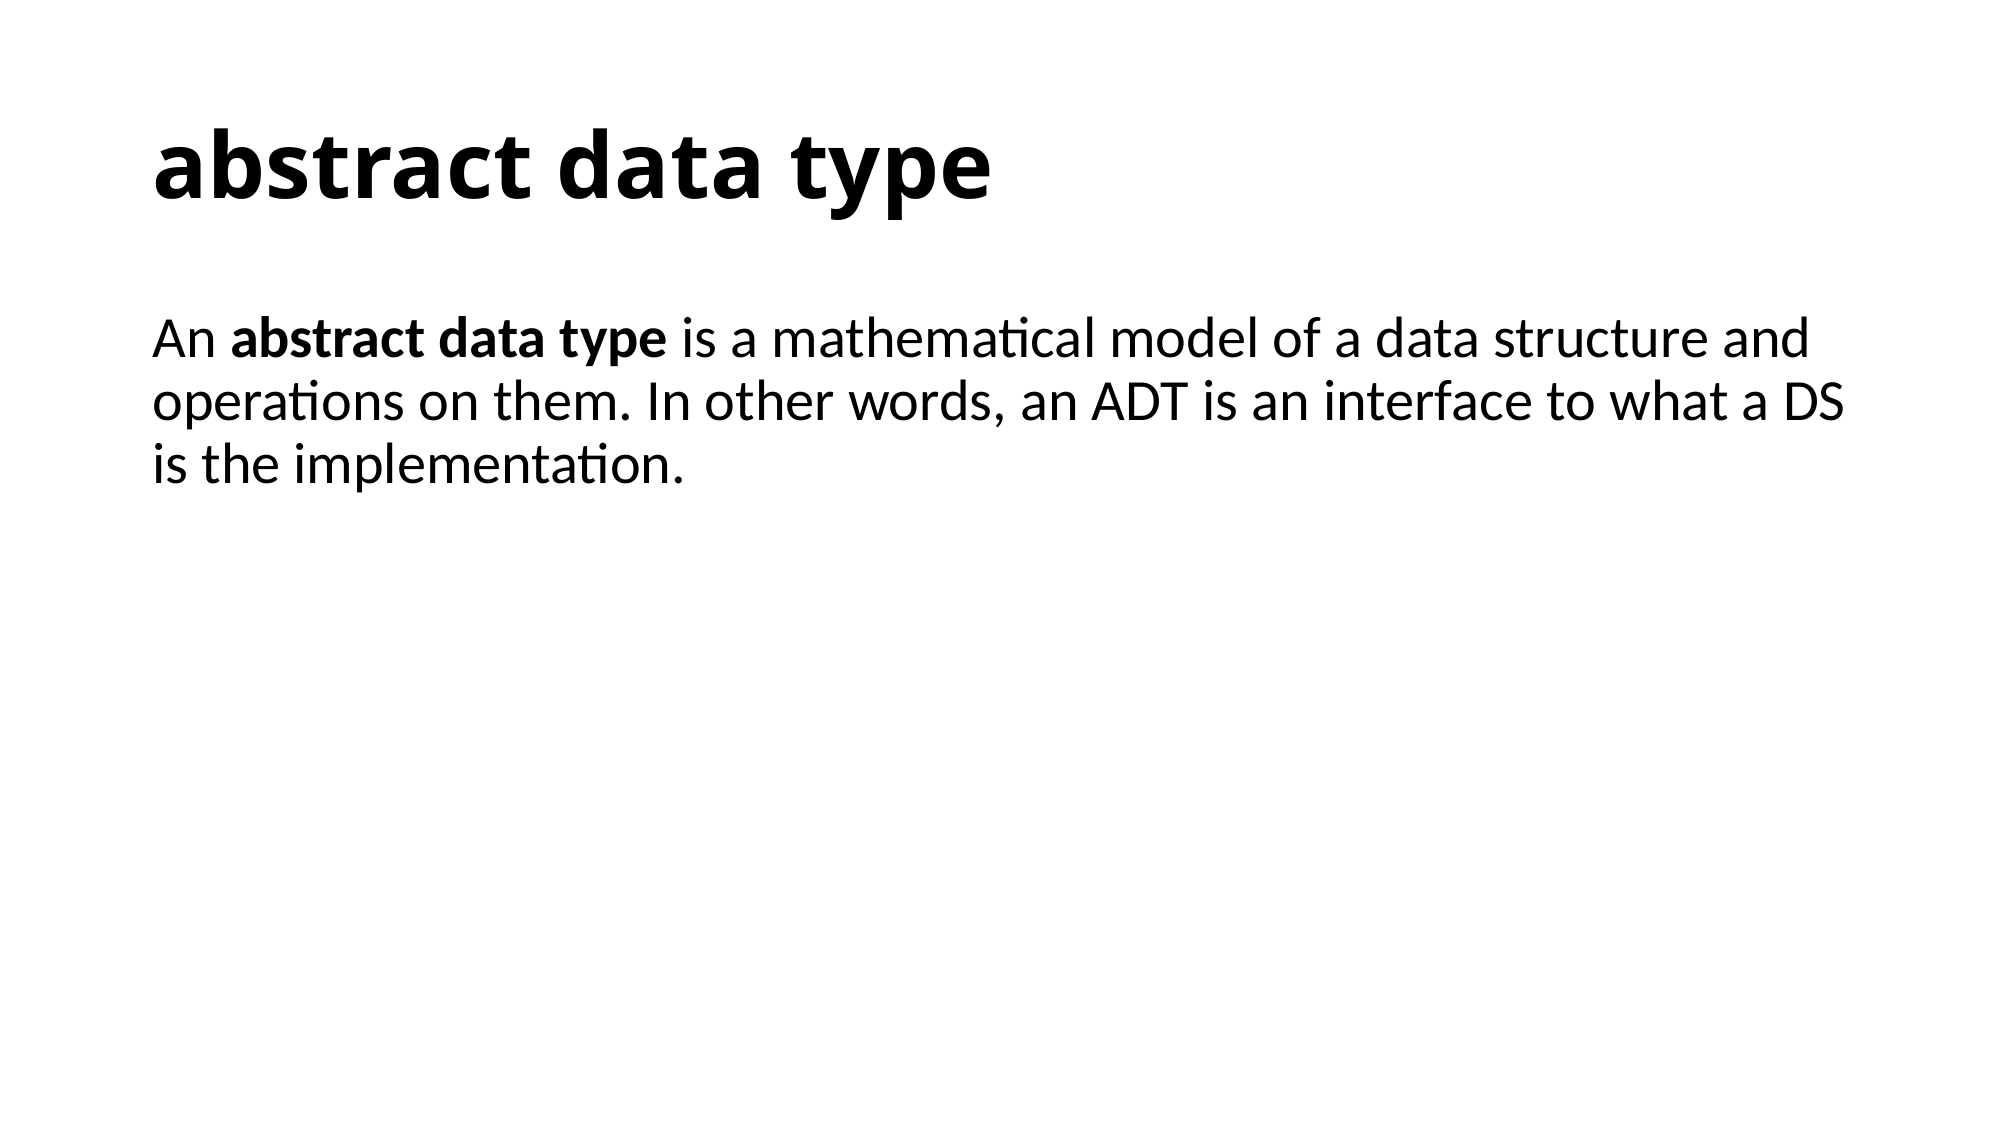

# abstract data type
An abstract data type is a mathematical model of a data structure and operations on them. In other words, an ADT is an interface to what a DS is the implementation.